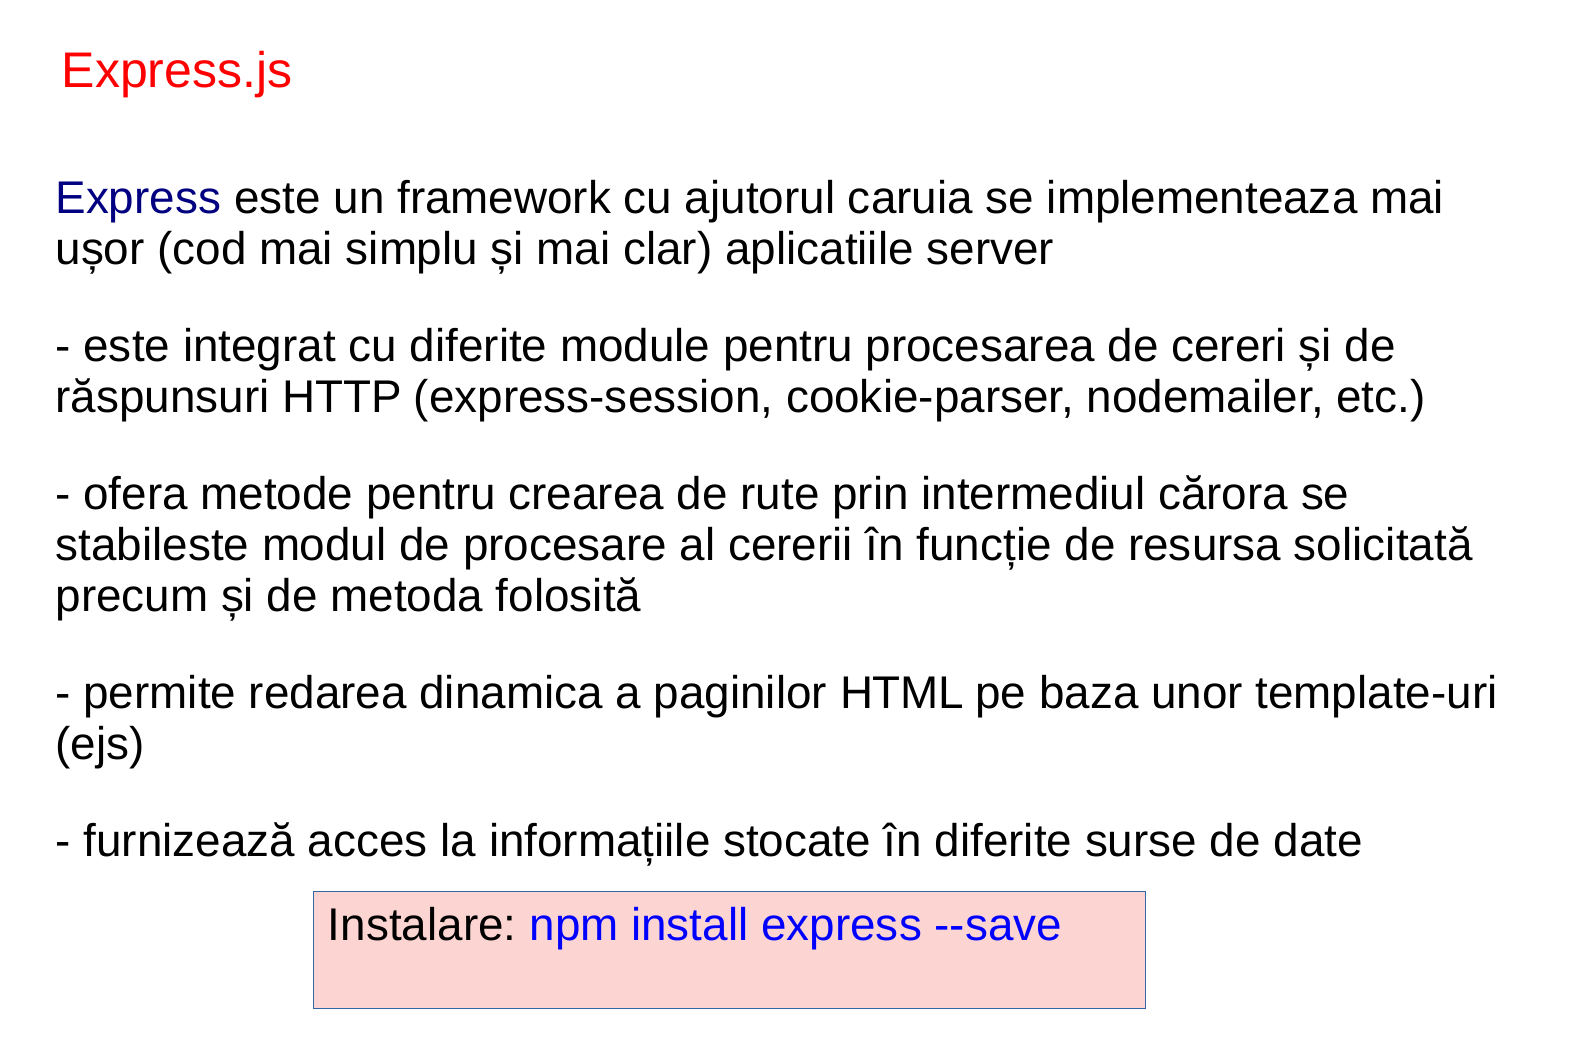

Express.js
Express este un framework cu ajutorul caruia se implementeaza mai ușor (cod mai simplu și mai clar) aplicatiile server
- este integrat cu diferite module pentru procesarea de cereri și de răspunsuri HTTP (express-session, cookie-parser, nodemailer, etc.)
- ofera metode pentru crearea de rute prin intermediul cărora se stabileste modul de procesare al cererii în funcție de resursa solicitată precum și de metoda folosită
- permite redarea dinamica a paginilor HTML pe baza unor template-uri (ejs)
- furnizează acces la informațiile stocate în diferite surse de date
Instalare: npm install express --save